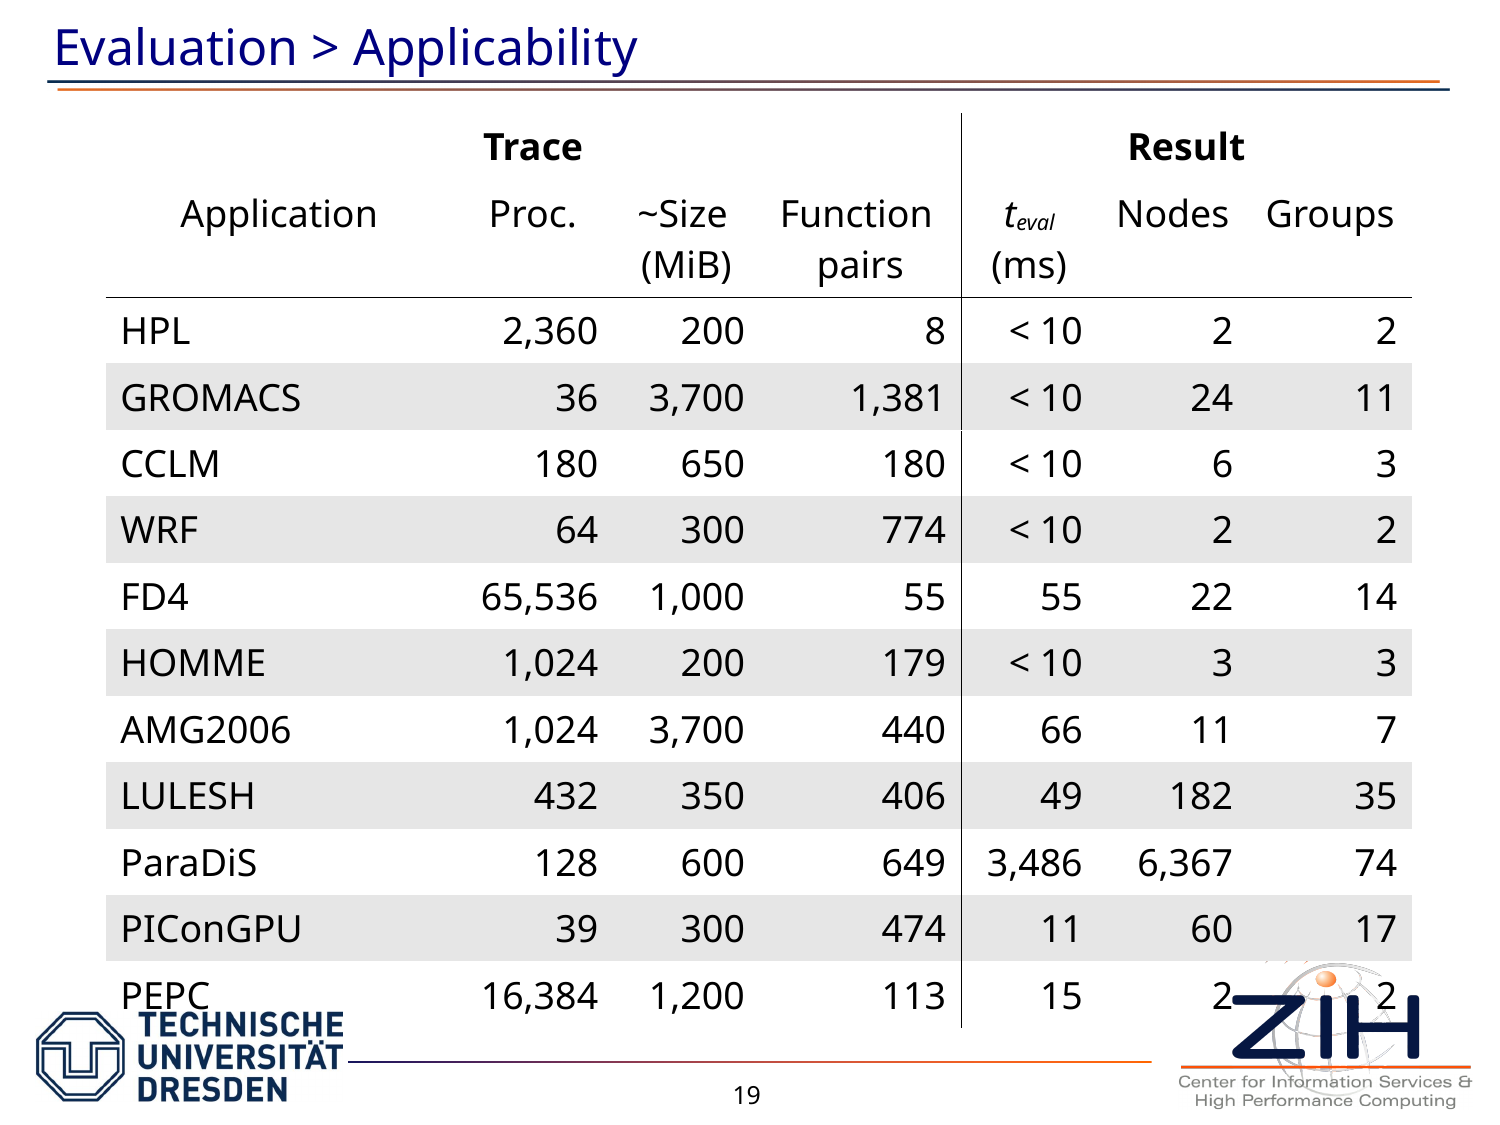

# Evaluation > Applicability
| Trace | | | | Result | | |
| --- | --- | --- | --- | --- | --- | --- |
| Application | Proc. | ~Sizef (MiB) | Functiont pairs | teval (ms) | Nodes | Groups |
| HPL | 2,360 | 200 | 8 | < 10 | 2 | 2 |
| GROMACS | 36 | 3,700 | 1,381 | < 10 | 24 | 11 |
| CCLM | 180 | 650 | 180 | < 10 | 6 | 3 |
| WRF | 64 | 300 | 774 | < 10 | 2 | 2 |
| FD4 | 65,536 | 1,000 | 55 | 55 | 22 | 14 |
| HOMME | 1,024 | 200 | 179 | < 10 | 3 | 3 |
| AMG2006 | 1,024 | 3,700 | 440 | 66 | 11 | 7 |
| LULESH | 432 | 350 | 406 | 49 | 182 | 35 |
| ParaDiS | 128 | 600 | 649 | 3,486 | 6,367 | 74 |
| PIConGPU | 39 | 300 | 474 | 11 | 60 | 17 |
| PEPC | 16,384 | 1,200 | 113 | 15 | 2 | 2 |
19